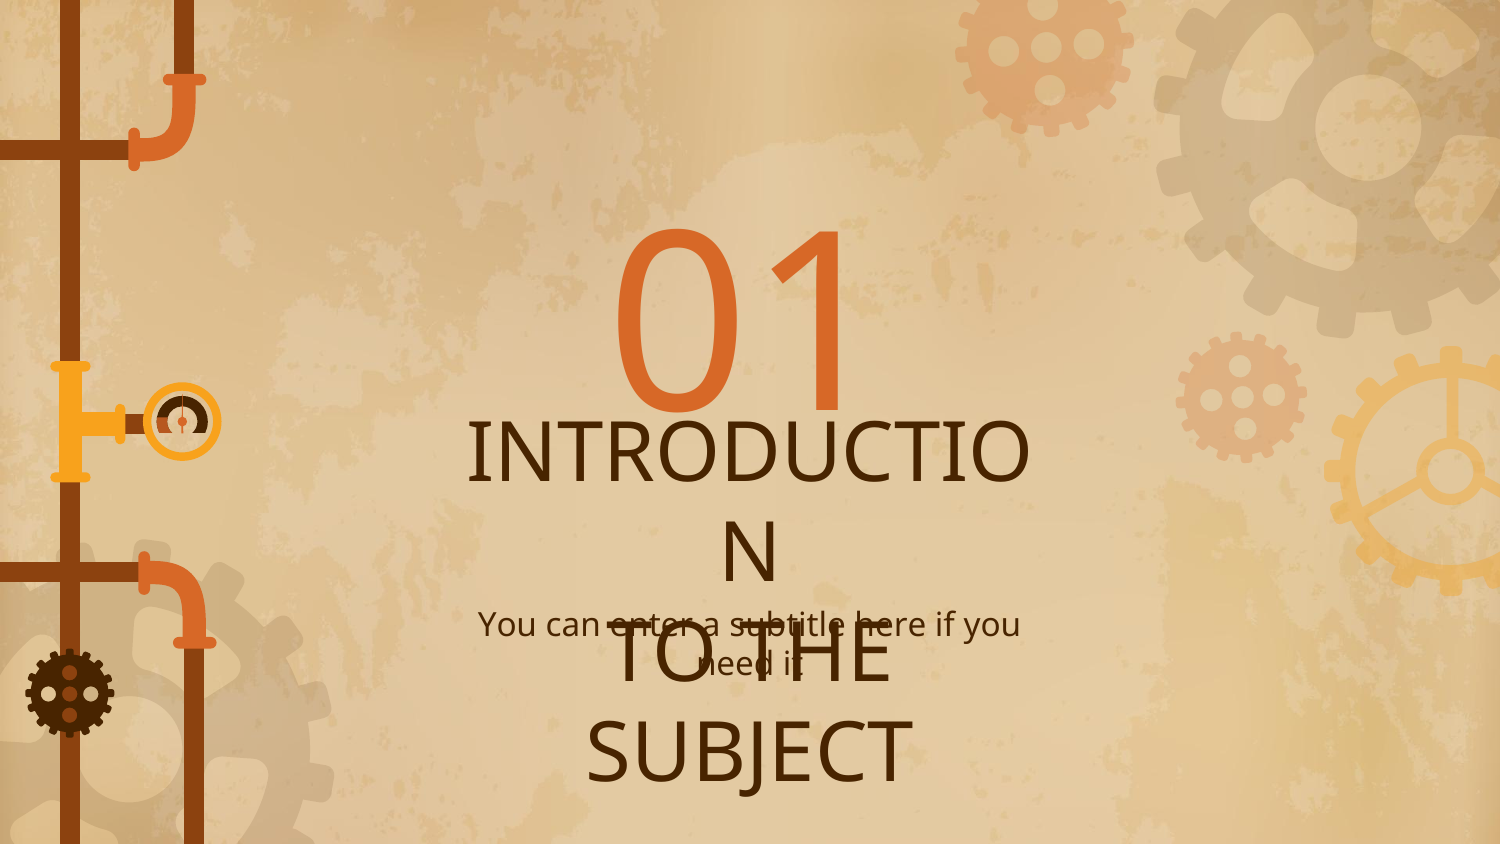

01
# INTRODUCTION TO THE SUBJECT
You can enter a subtitle here if you need it